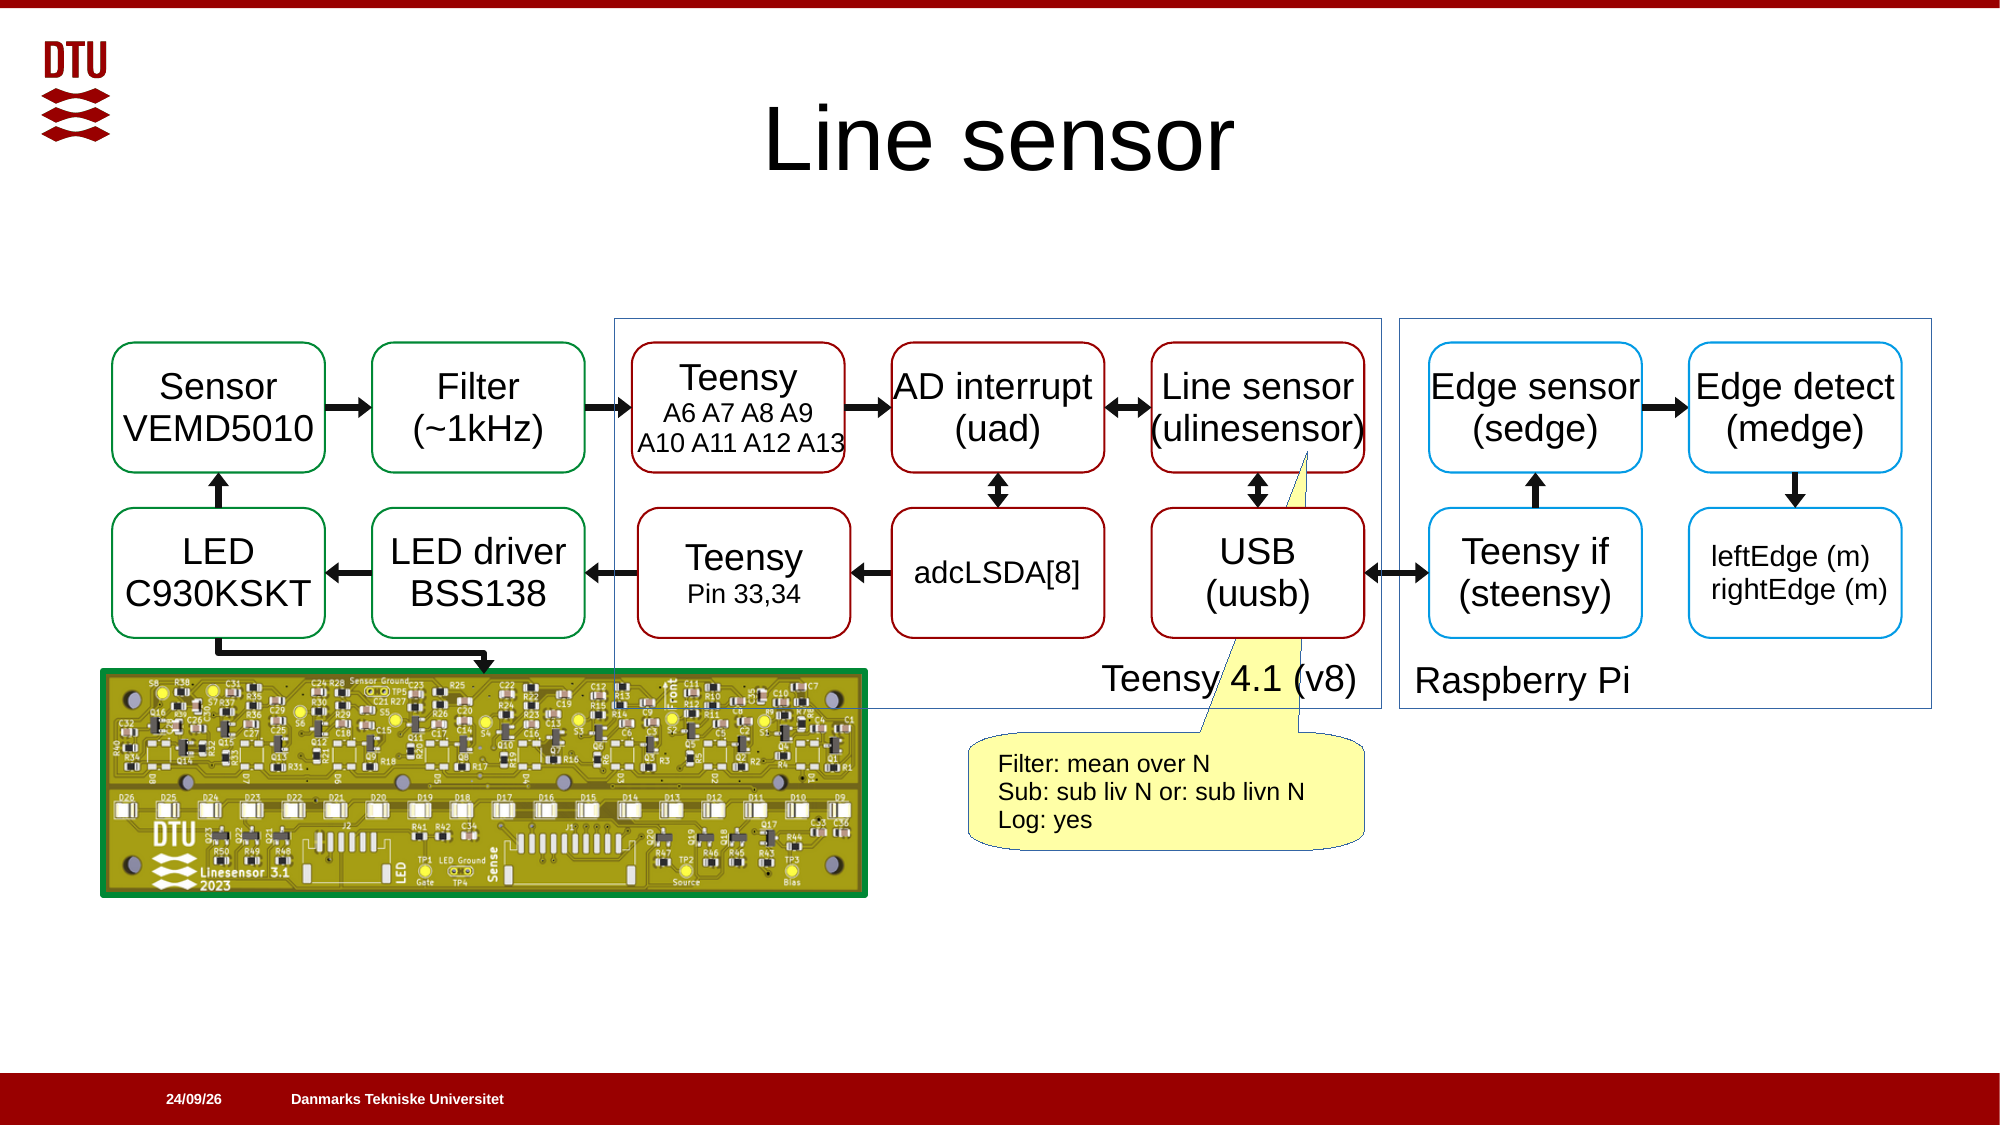

# Line sensor
Sensor
VEMD5010
Filter
(~1kHz)
Teensy
A6 A7 A8 A9
 A10 A11 A12 A13
AD interrupt
(uad)
Line sensor
(ulinesensor)
Edge sensor
(sedge)
Edge detect
(medge)
LED
C930KSKT
LED driver
BSS138
Teensy
Pin 33,34
adcLSDA[8]
USB
(uusb)
Teensy if
(steensy)
leftEdge (m)
rightEdge (m)
Teensy 4.1 (v8)
Raspberry Pi
Filter: mean over N
Sub: sub liv N or: sub livn N
Log: yes